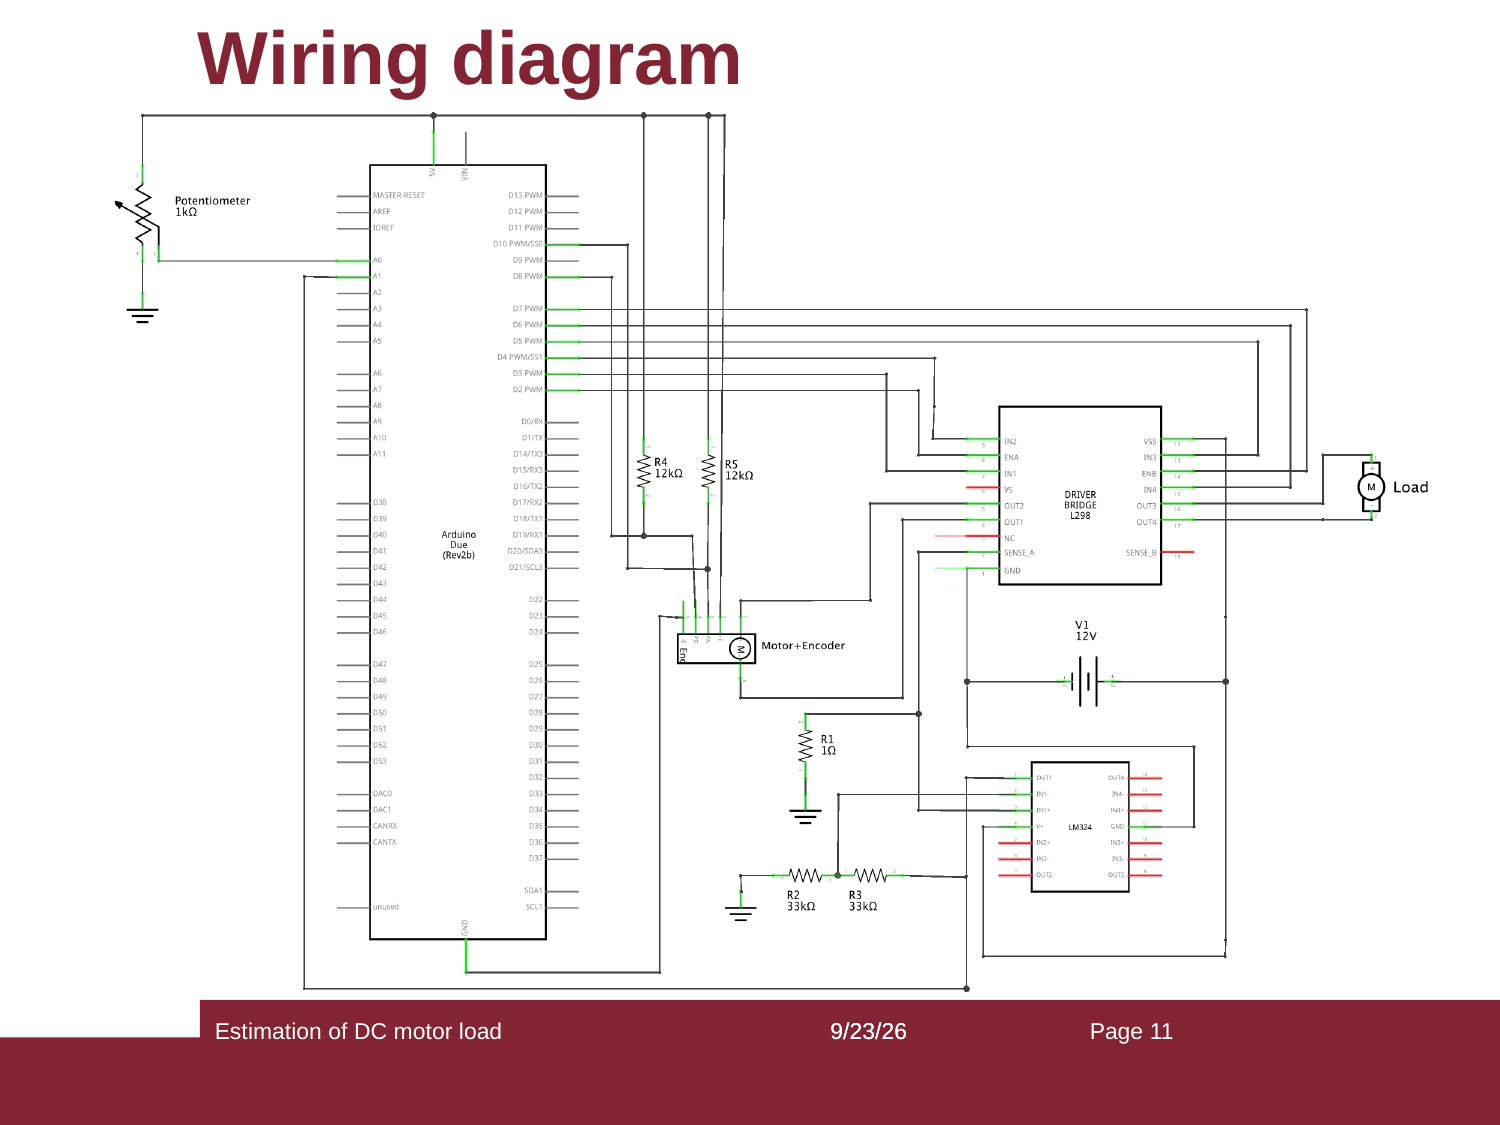

# Wiring diagram
Estimation of DC motor load
Page 11